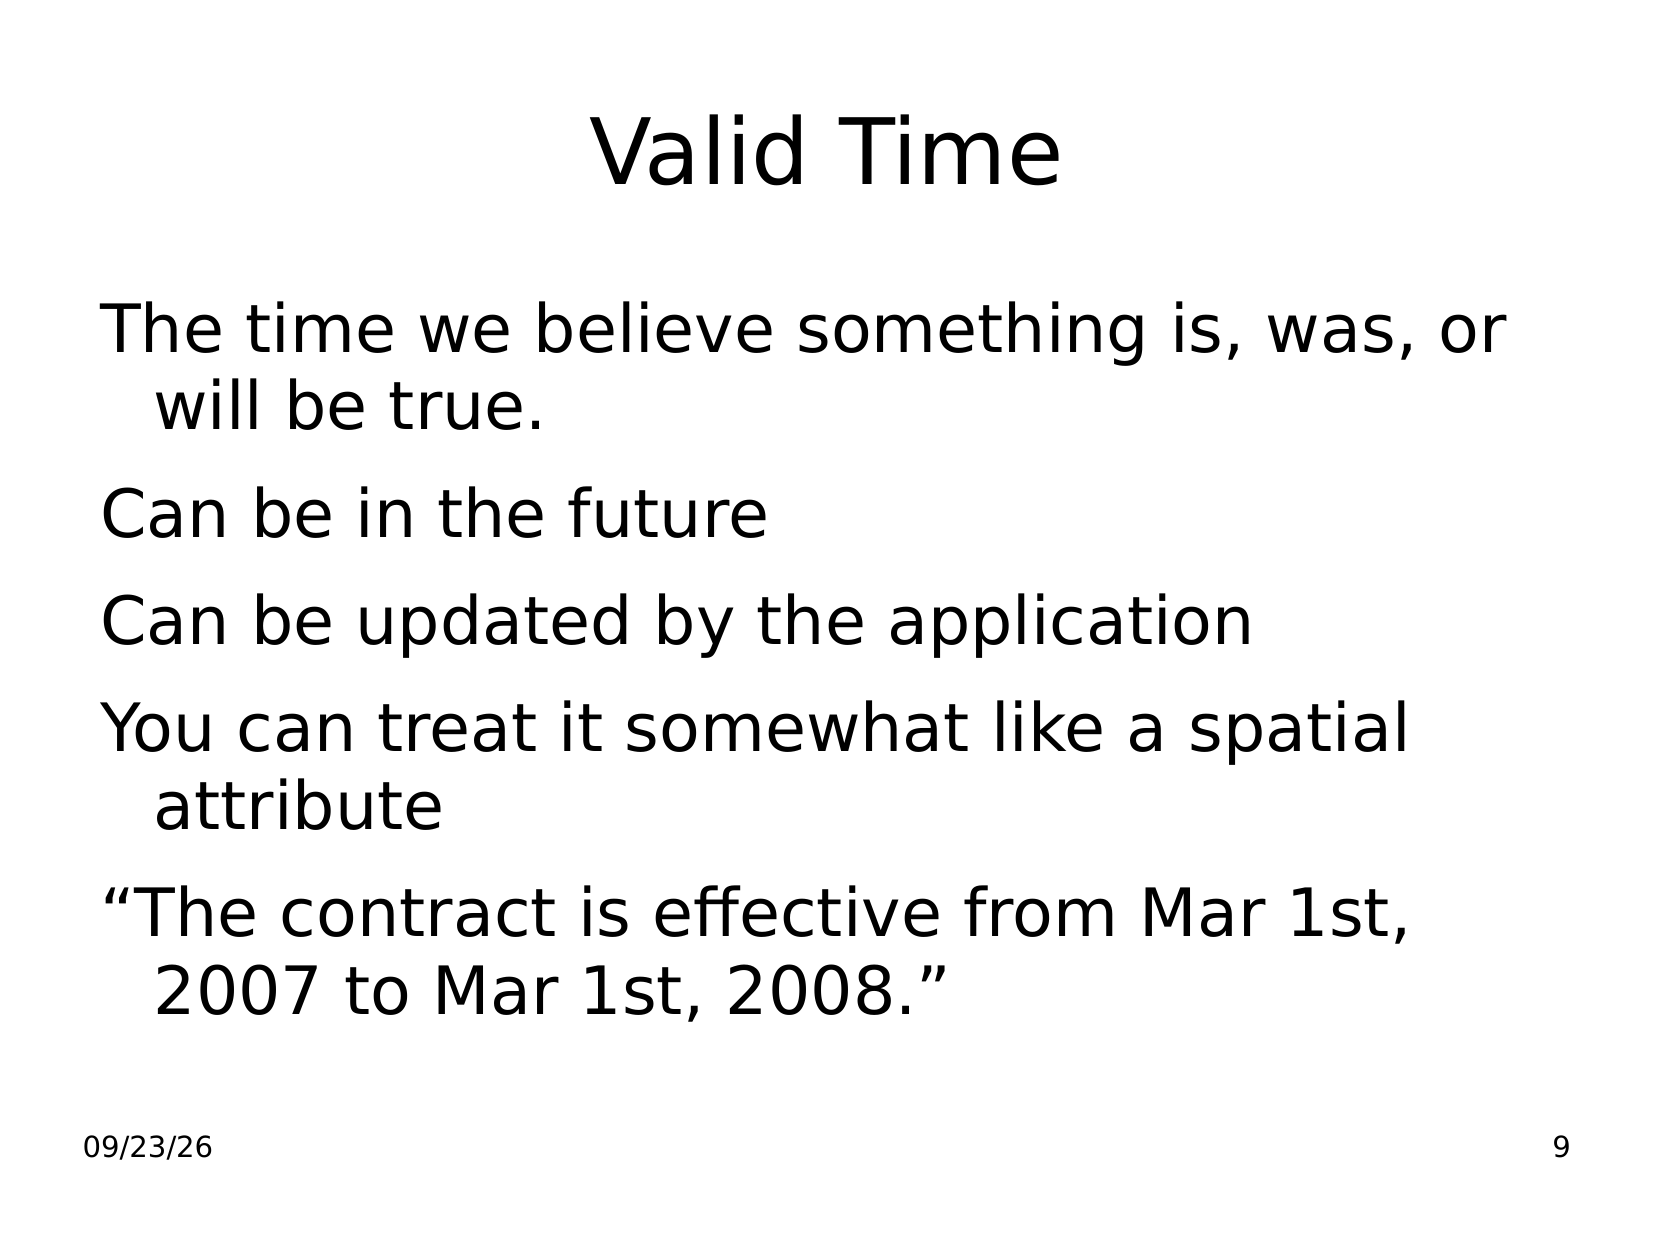

# Valid Time
The time we believe something is, was, or will be true.
Can be in the future
Can be updated by the application
You can treat it somewhat like a spatial attribute
“The contract is effective from Mar 1st, 2007 to Mar 1st, 2008.”
9